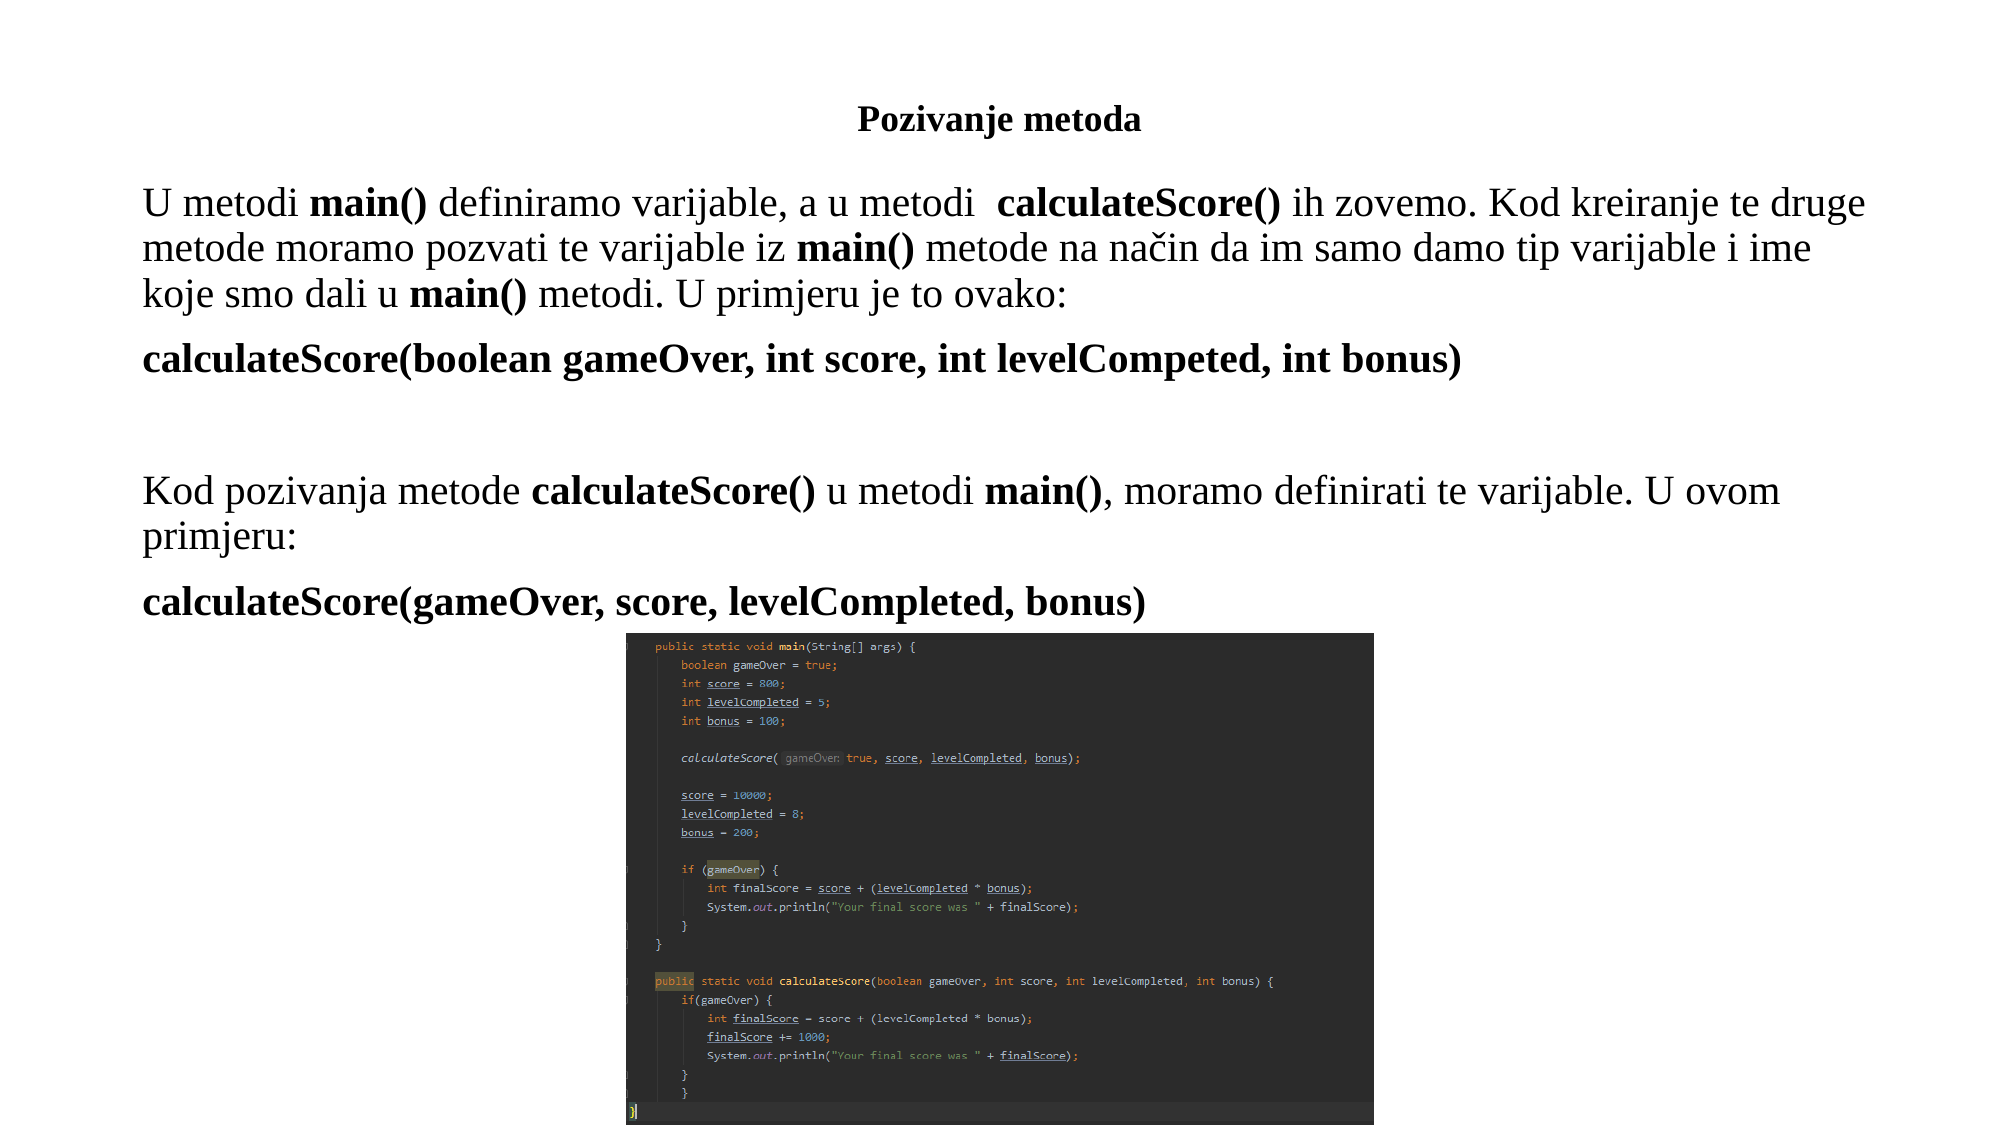

Pozivanje metoda
# U metodi main() definiramo varijable, a u metodi calculateScore() ih zovemo. Kod kreiranje te druge metode moramo pozvati te varijable iz main() metode na način da im samo damo tip varijable i ime koje smo dali u main() metodi. U primjeru je to ovako:
calculateScore(boolean gameOver, int score, int levelCompeted, int bonus)
Kod pozivanja metode calculateScore() u metodi main(), moramo definirati te varijable. U ovom primjeru:
calculateScore(gameOver, score, levelCompleted, bonus)